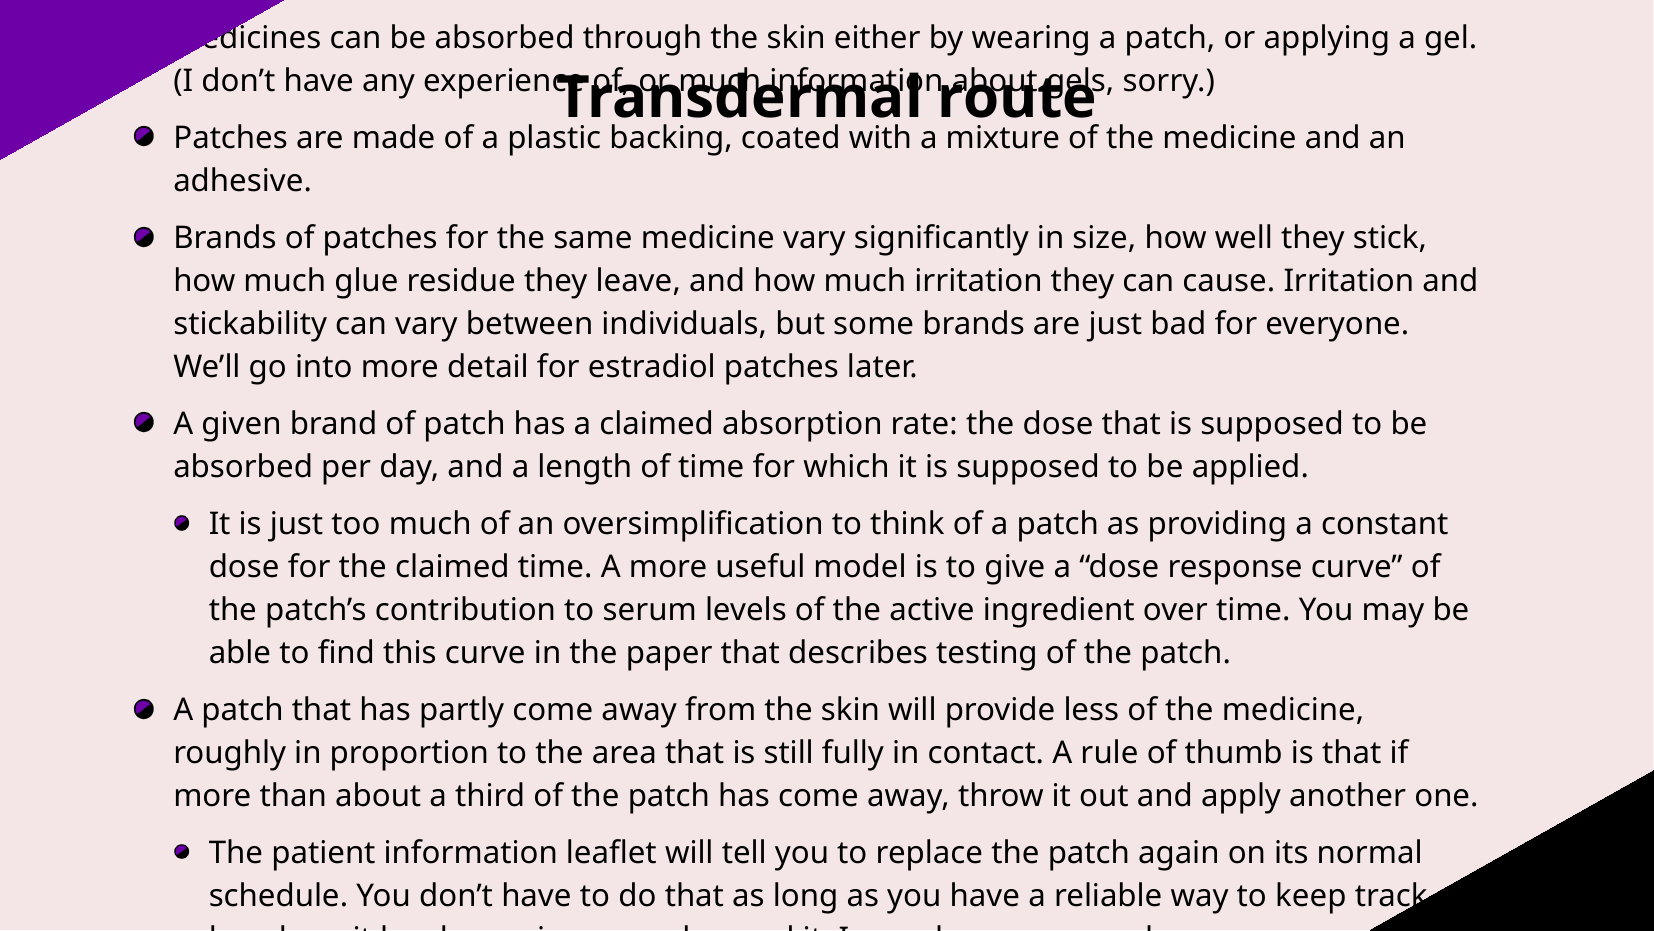

Medicines can be absorbed through the skin either by wearing a patch, or applying a gel. (I don’t have any experience of, or much information about gels, sorry.)
Patches are made of a plastic backing, coated with a mixture of the medicine and an adhesive.
Brands of patches for the same medicine vary significantly in size, how well they stick, how much glue residue they leave, and how much irritation they can cause. Irritation and stickability can vary between individuals, but some brands are just bad for everyone. We’ll go into more detail for estradiol patches later.
A given brand of patch has a claimed absorption rate: the dose that is supposed to be absorbed per day, and a length of time for which it is supposed to be applied.
It is just too much of an oversimplification to think of a patch as providing a constant dose for the claimed time. A more useful model is to give a “dose response curve” of the patch’s contribution to serum levels of the active ingredient over time. You may be able to find this curve in the paper that describes testing of the patch.
A patch that has partly come away from the skin will provide less of the medicine, roughly in proportion to the area that is still fully in contact. A rule of thumb is that if more than about a third of the patch has come away, throw it out and apply another one.
The patient information leaflet will tell you to replace the patch again on its normal schedule. You don’t have to do that as long as you have a reliable way to keep track of how long it has been since you changed it. I use alarms on my phone.
Patches can be cut or doubled up to adjust the dose.
# Transdermal route